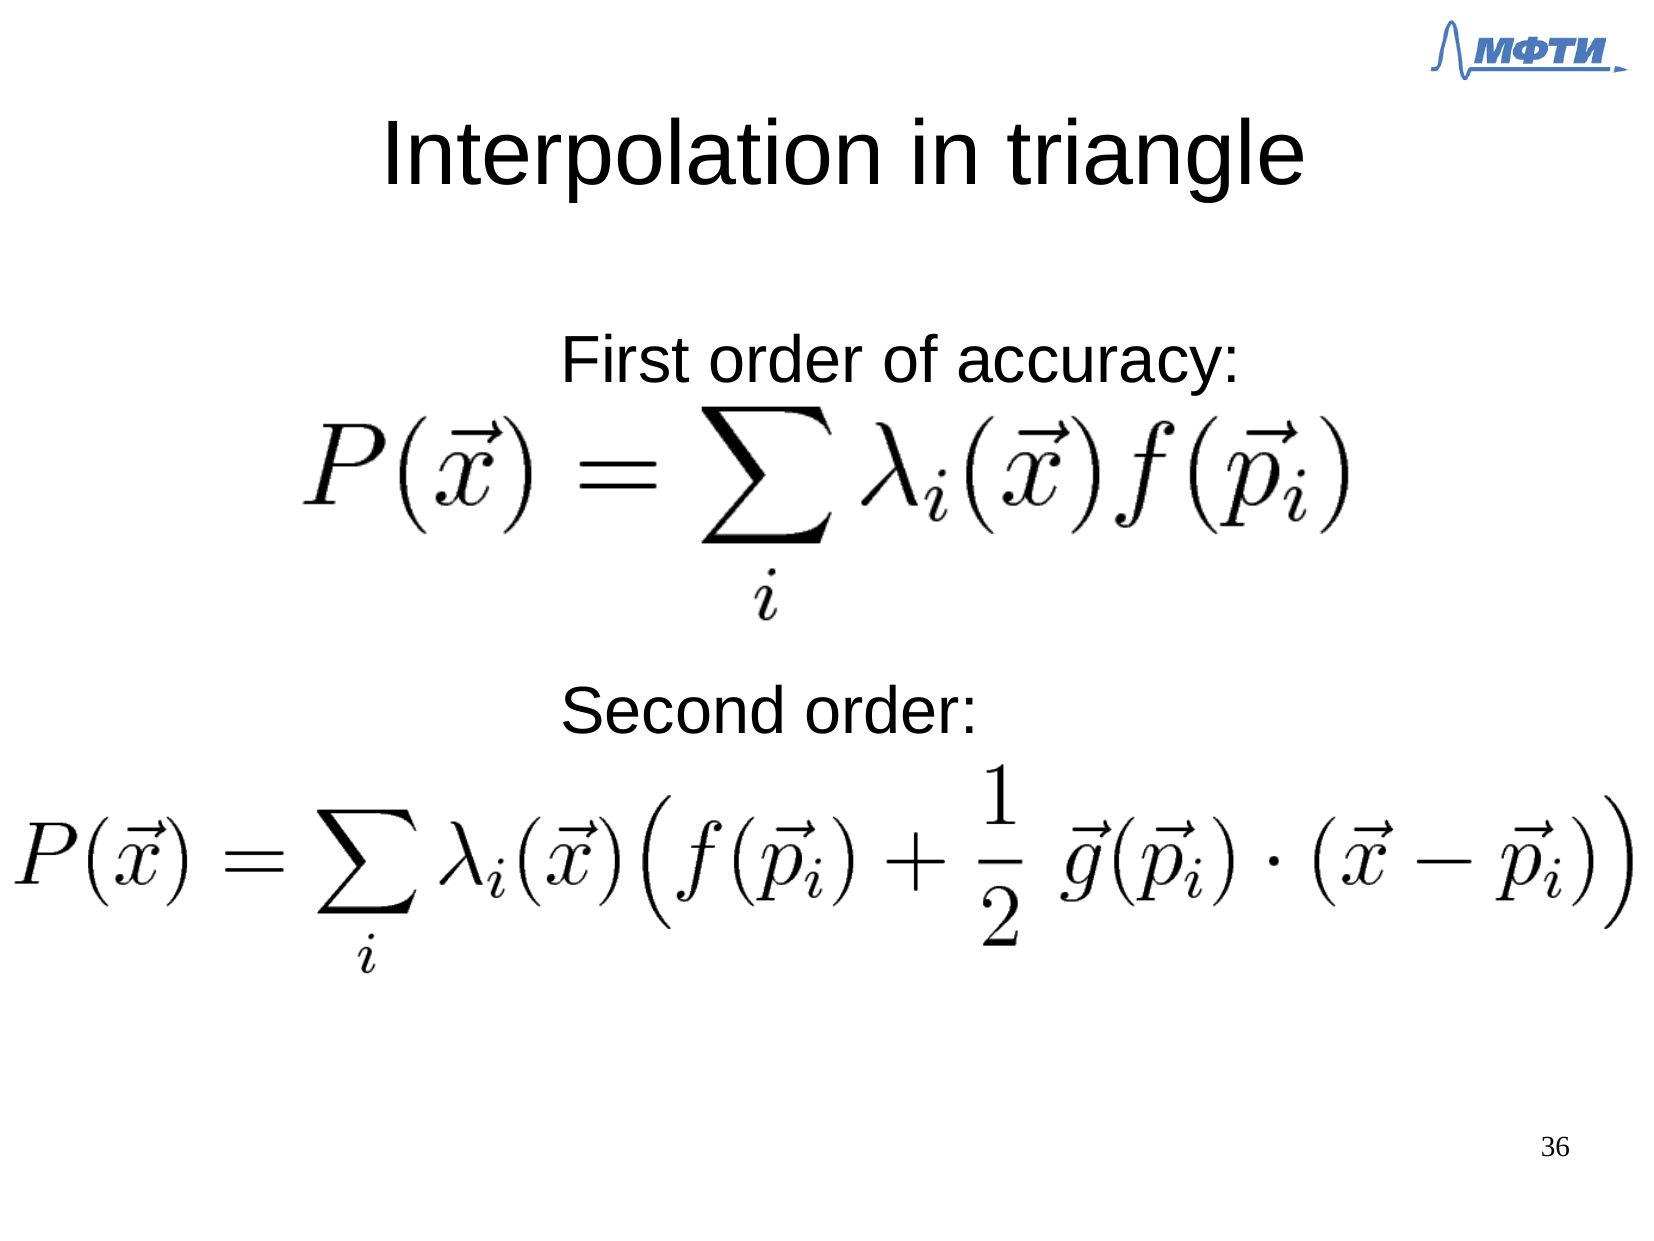

# Interpolation in triangle
First order of accuracy:
Second order:
36